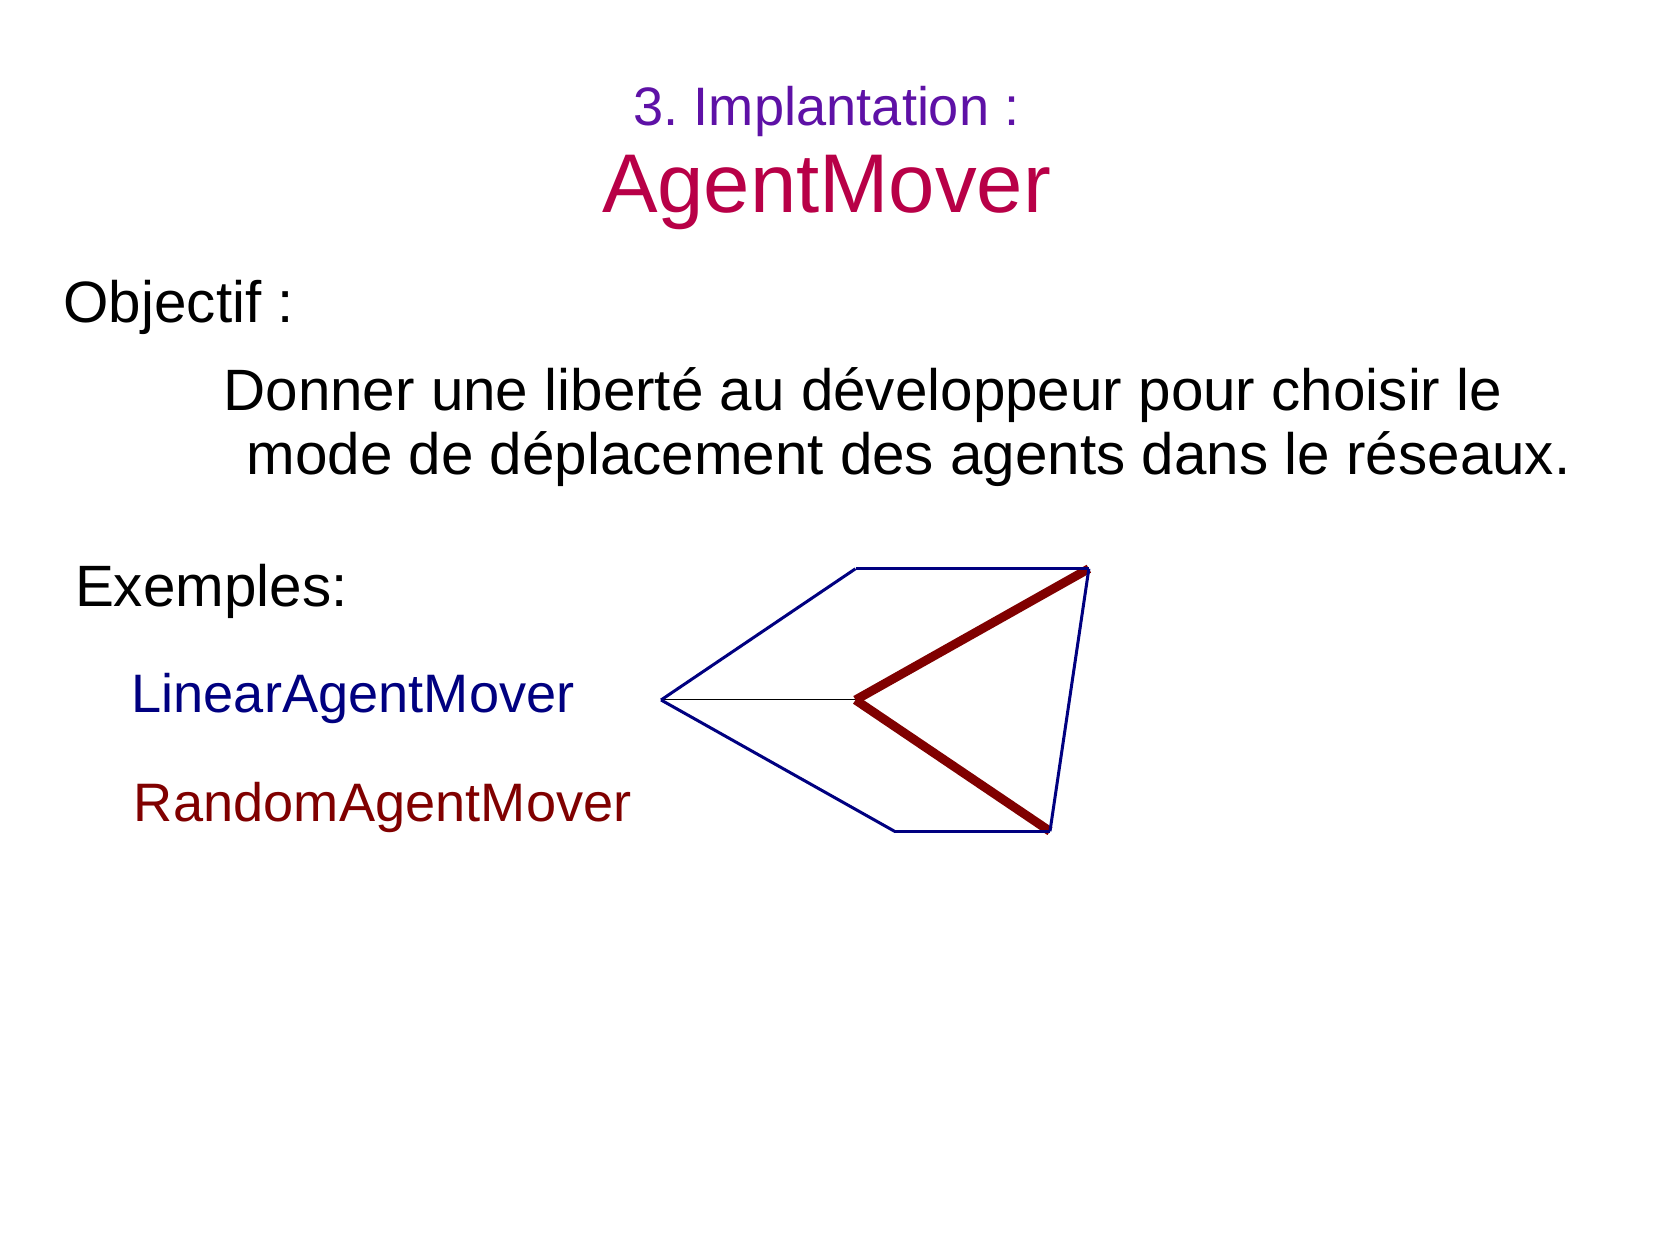

# 3. Implantation : AgentMover
Objectif :
 Donner une liberté au développeur pour choisir le
mode de déplacement des agents dans le réseaux.
Exemples:
LinearAgentMover
RandomAgentMover